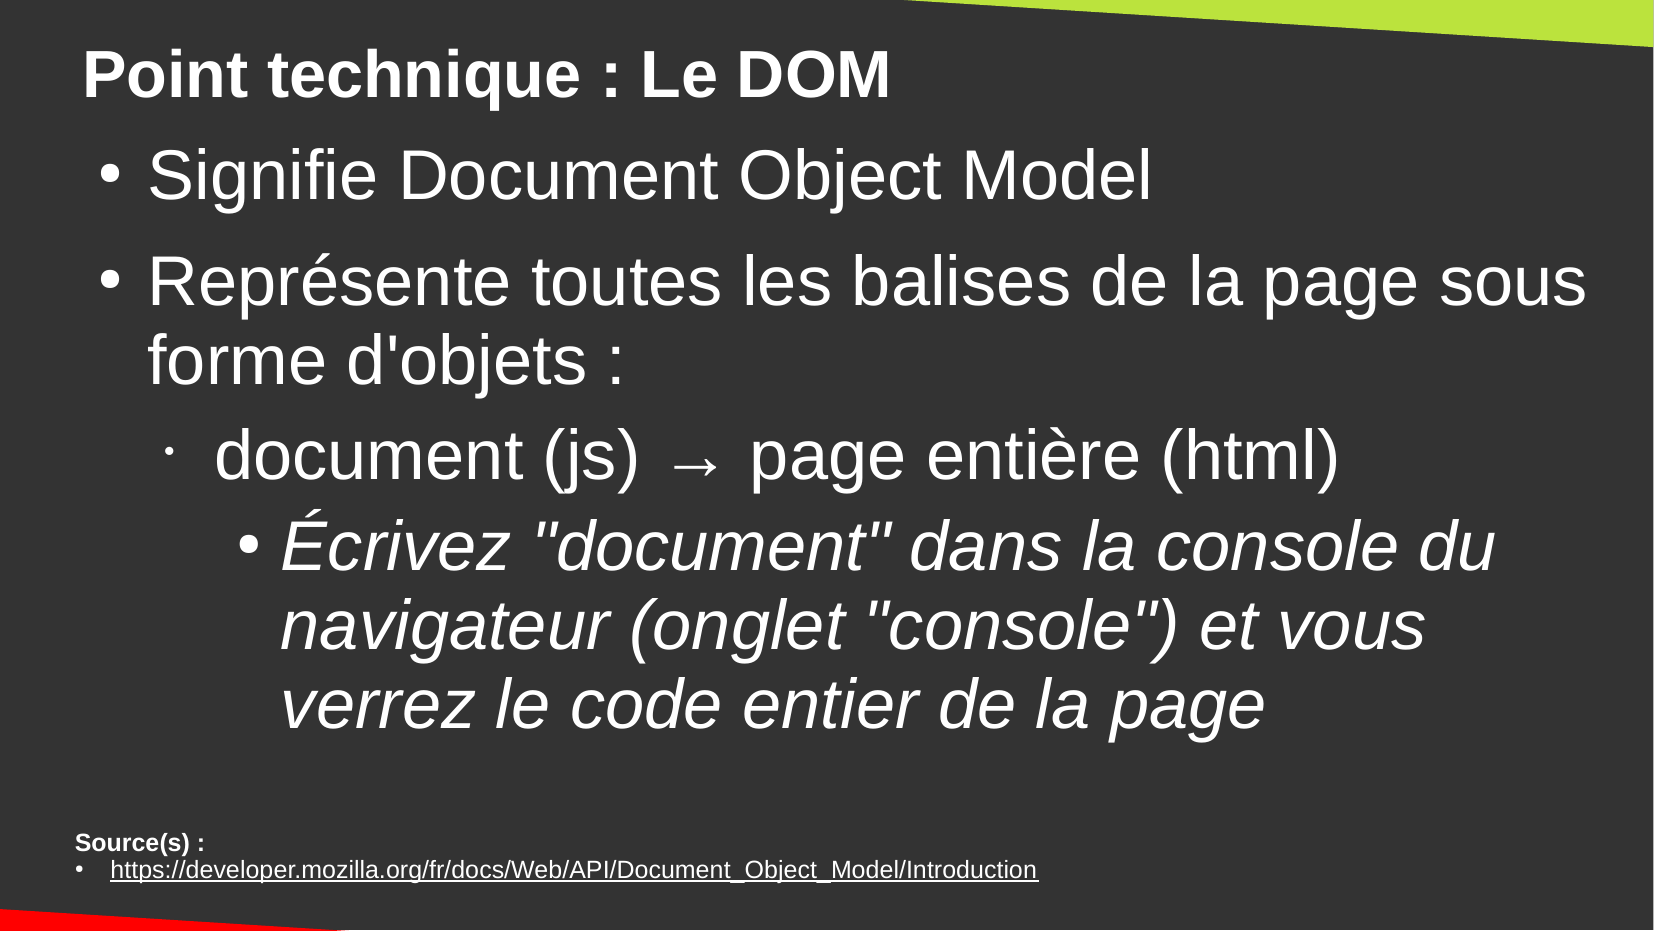

# Point technique : Le DOM
Signifie Document Object Model
Représente toutes les balises de la page sous forme d'objets :
document (js) → page entière (html)
Écrivez "document" dans la console du navigateur (onglet "console") et vous verrez le code entier de la page
Source(s) :
https://developer.mozilla.org/fr/docs/Web/API/Document_Object_Model/Introduction